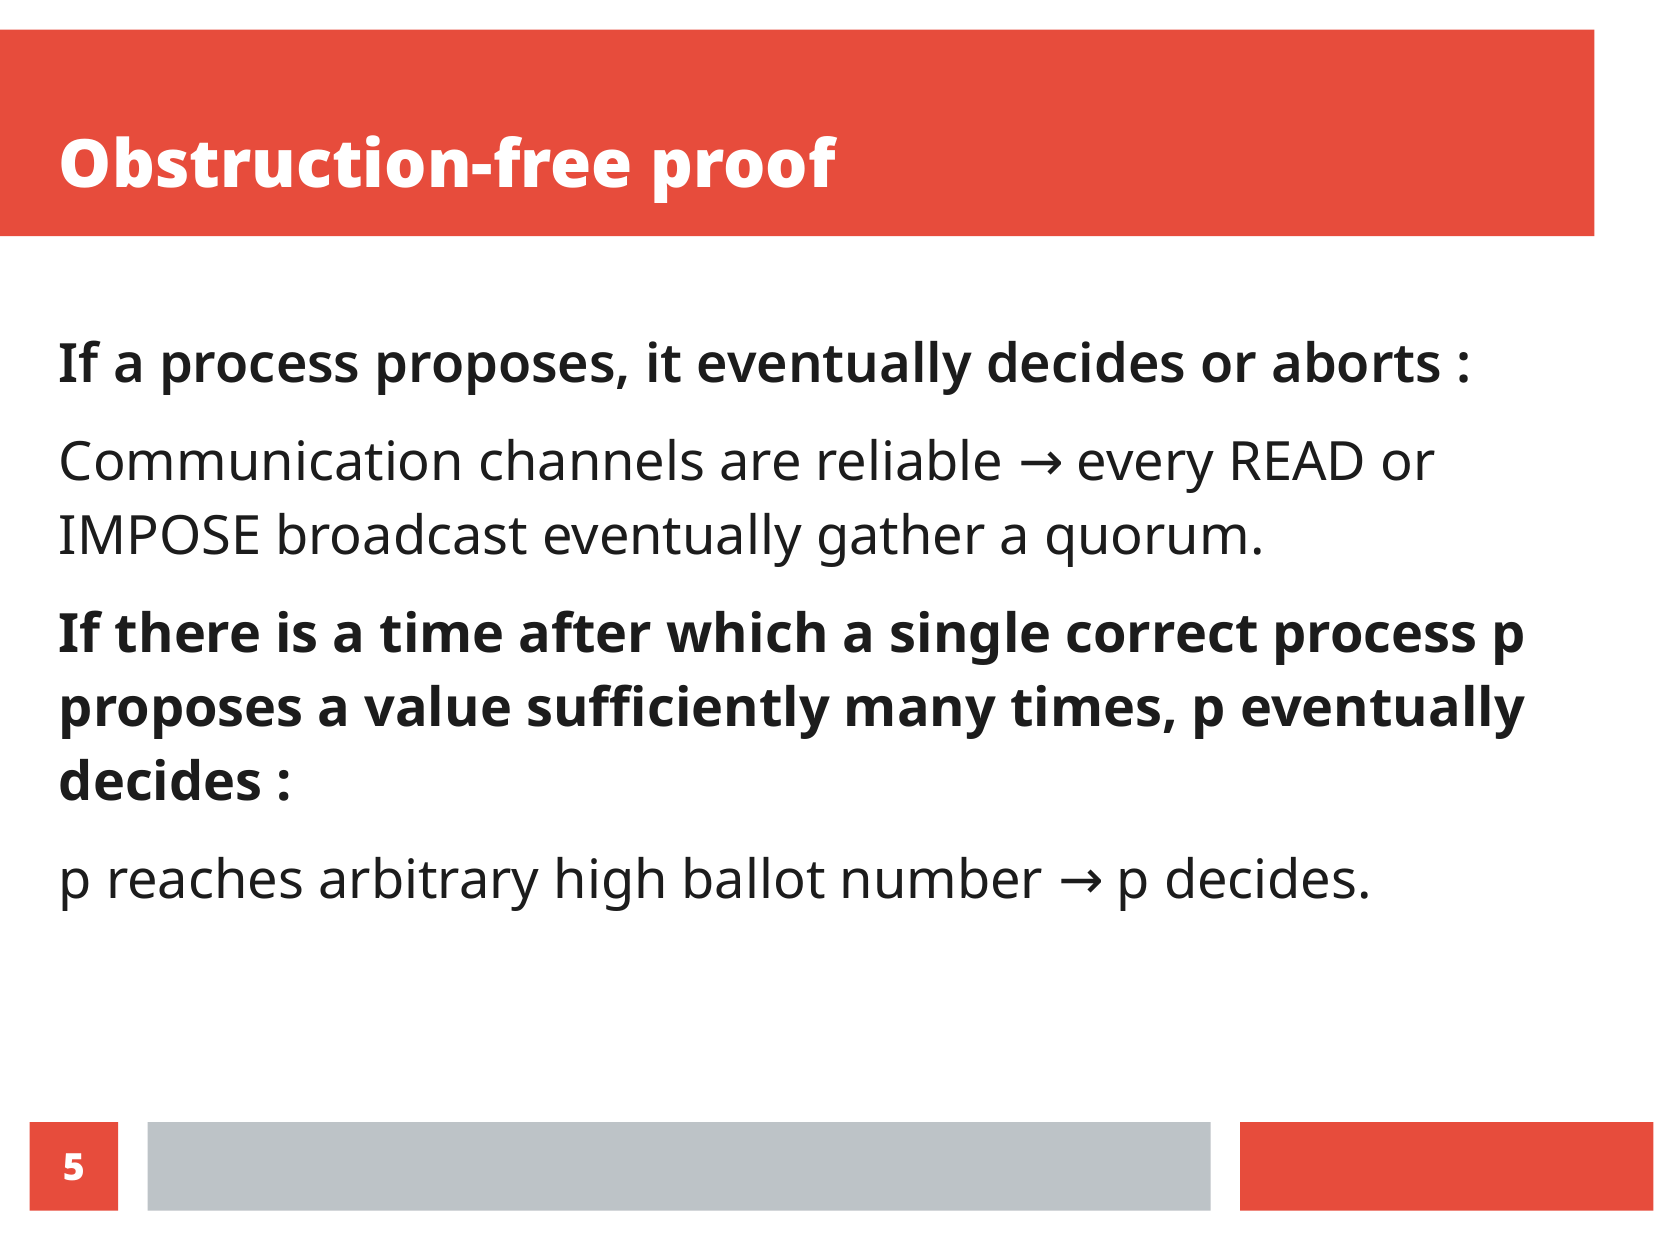

# Obstruction-free proof
If a process proposes, it eventually decides or aborts :
Communication channels are reliable → every READ or IMPOSE broadcast eventually gather a quorum.
If there is a time after which a single correct process p proposes a value sufficiently many times, p eventually decides :
p reaches arbitrary high ballot number → p decides.
5